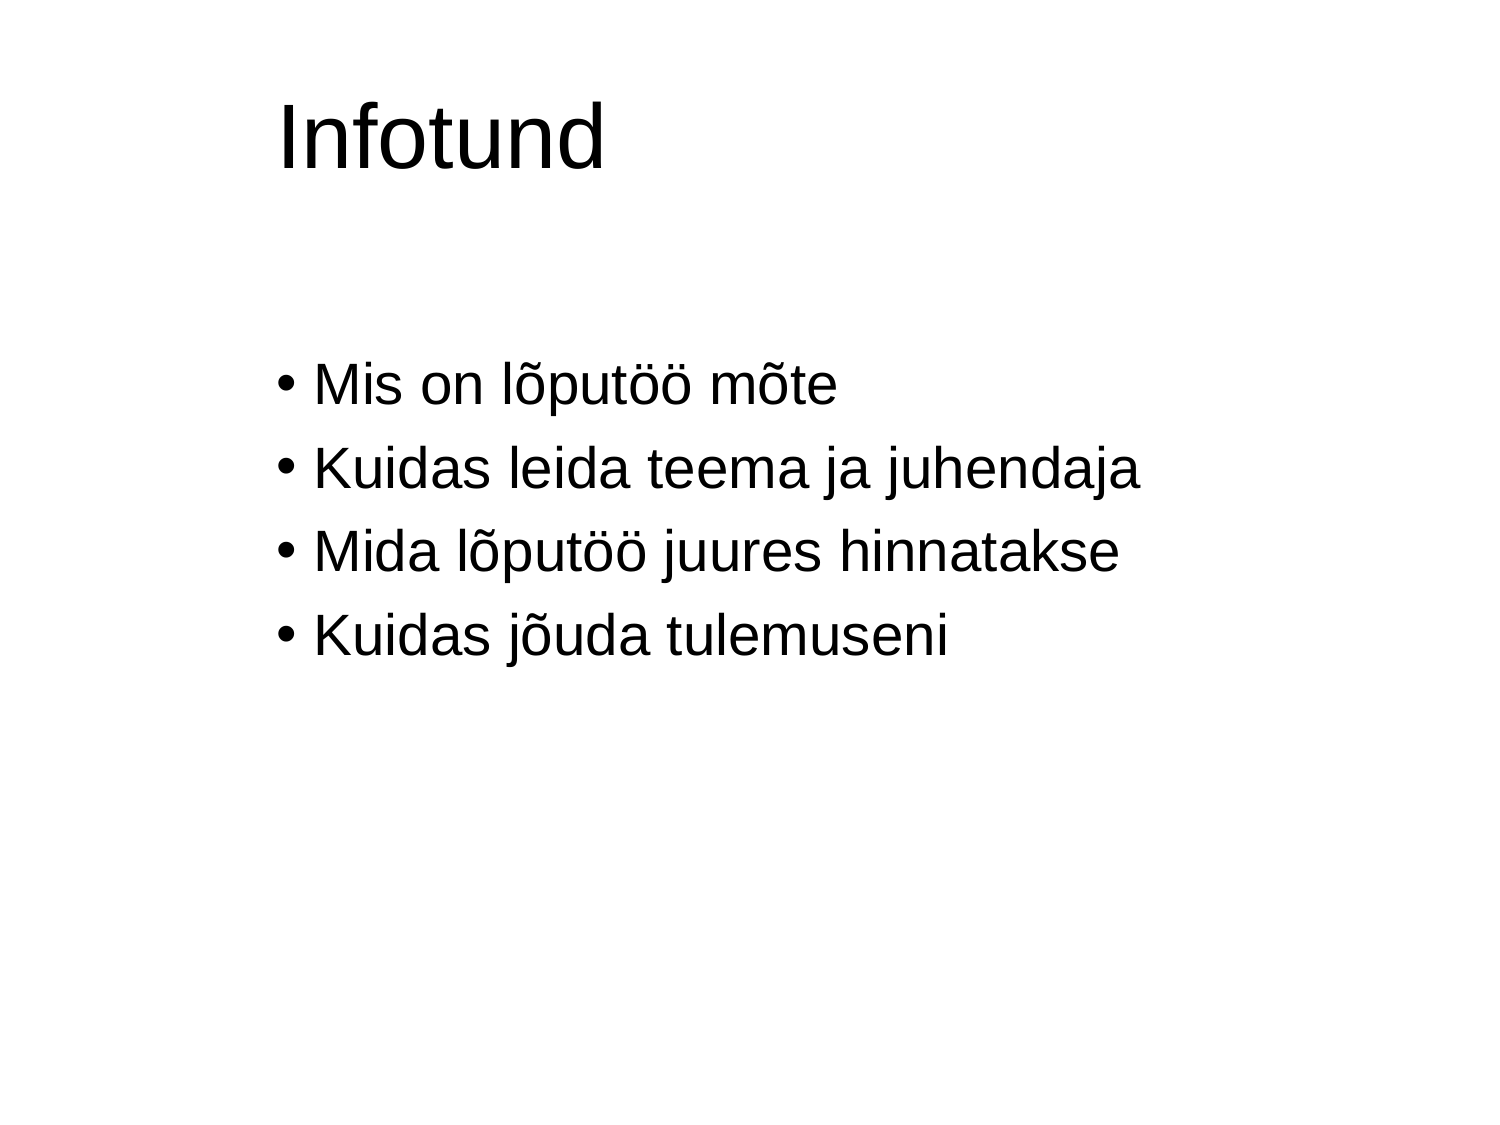

# Infotund
Mis on lõputöö mõte
Kuidas leida teema ja juhendaja
Mida lõputöö juures hinnatakse
Kuidas jõuda tulemuseni